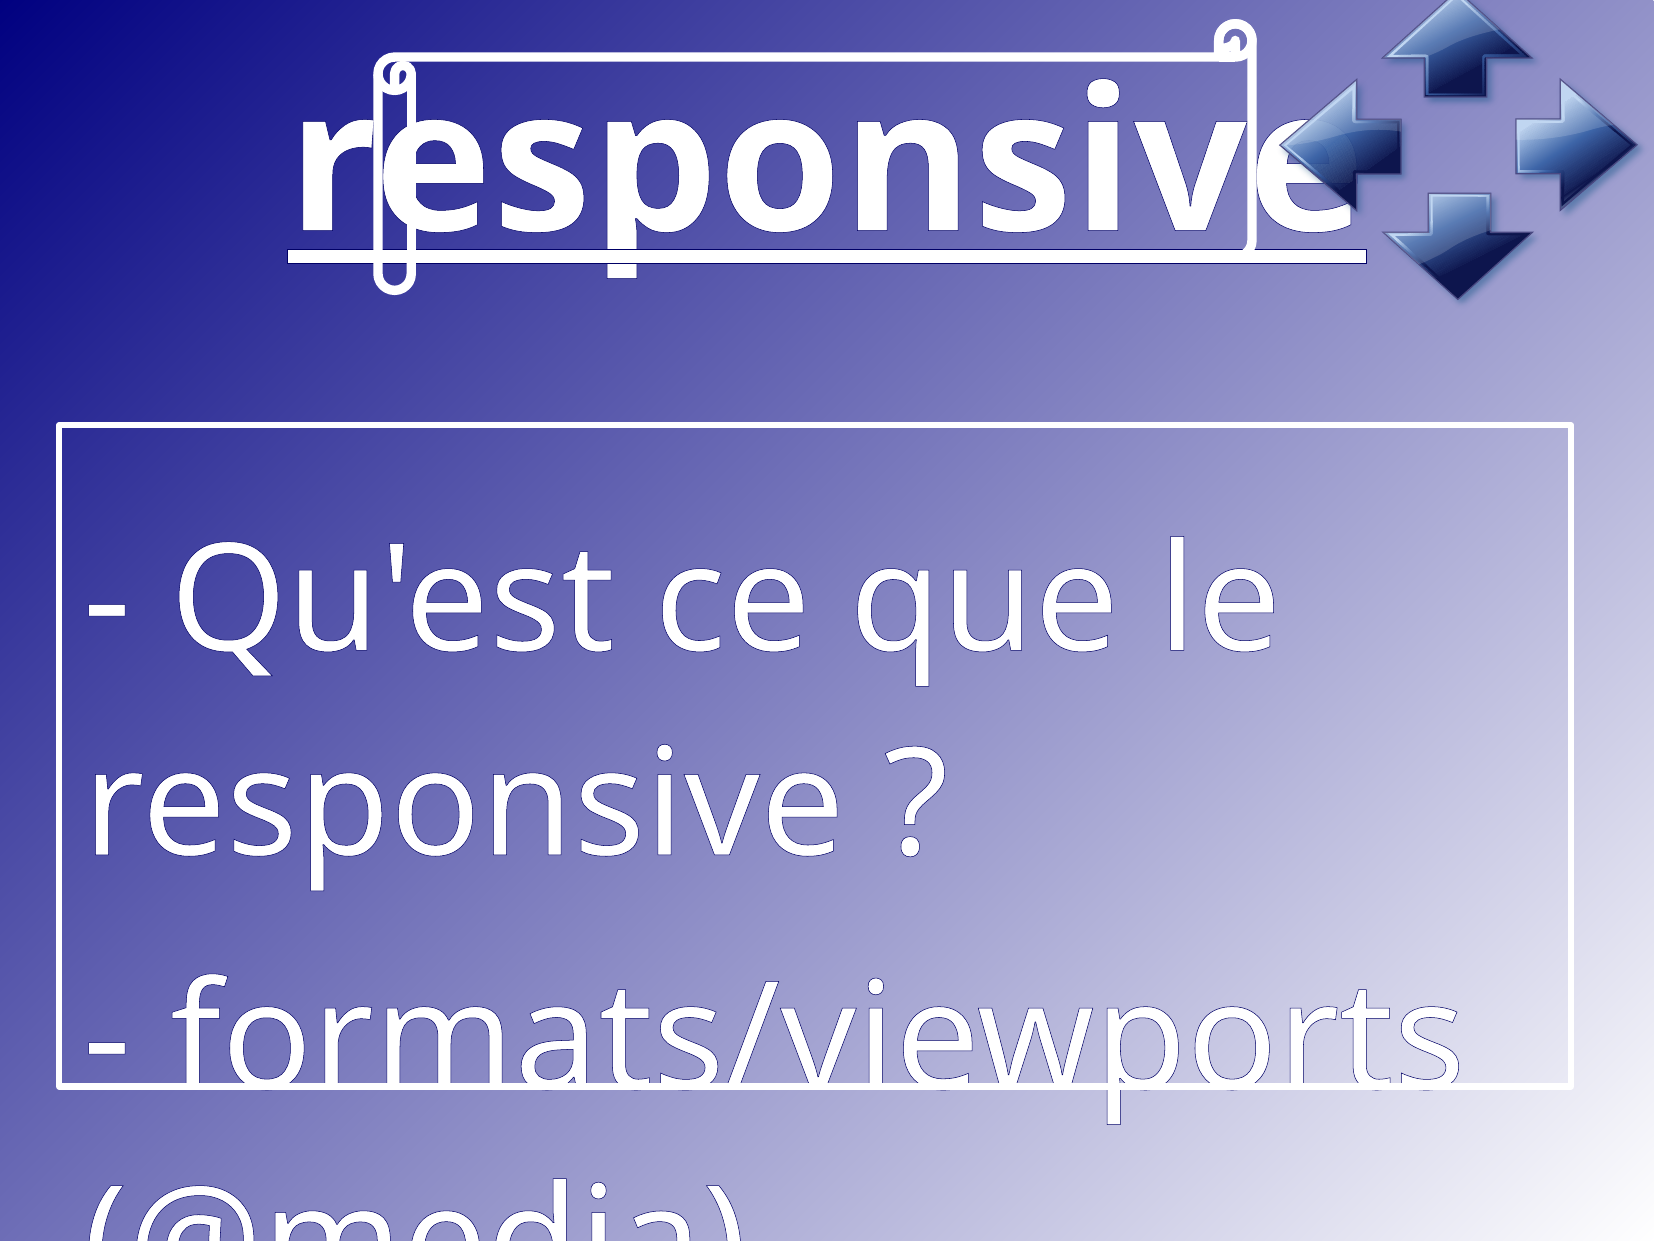

# responsive
- Qu'est ce que le responsive ?
- formats/viewports (@media)
- proprietes css pour adapter